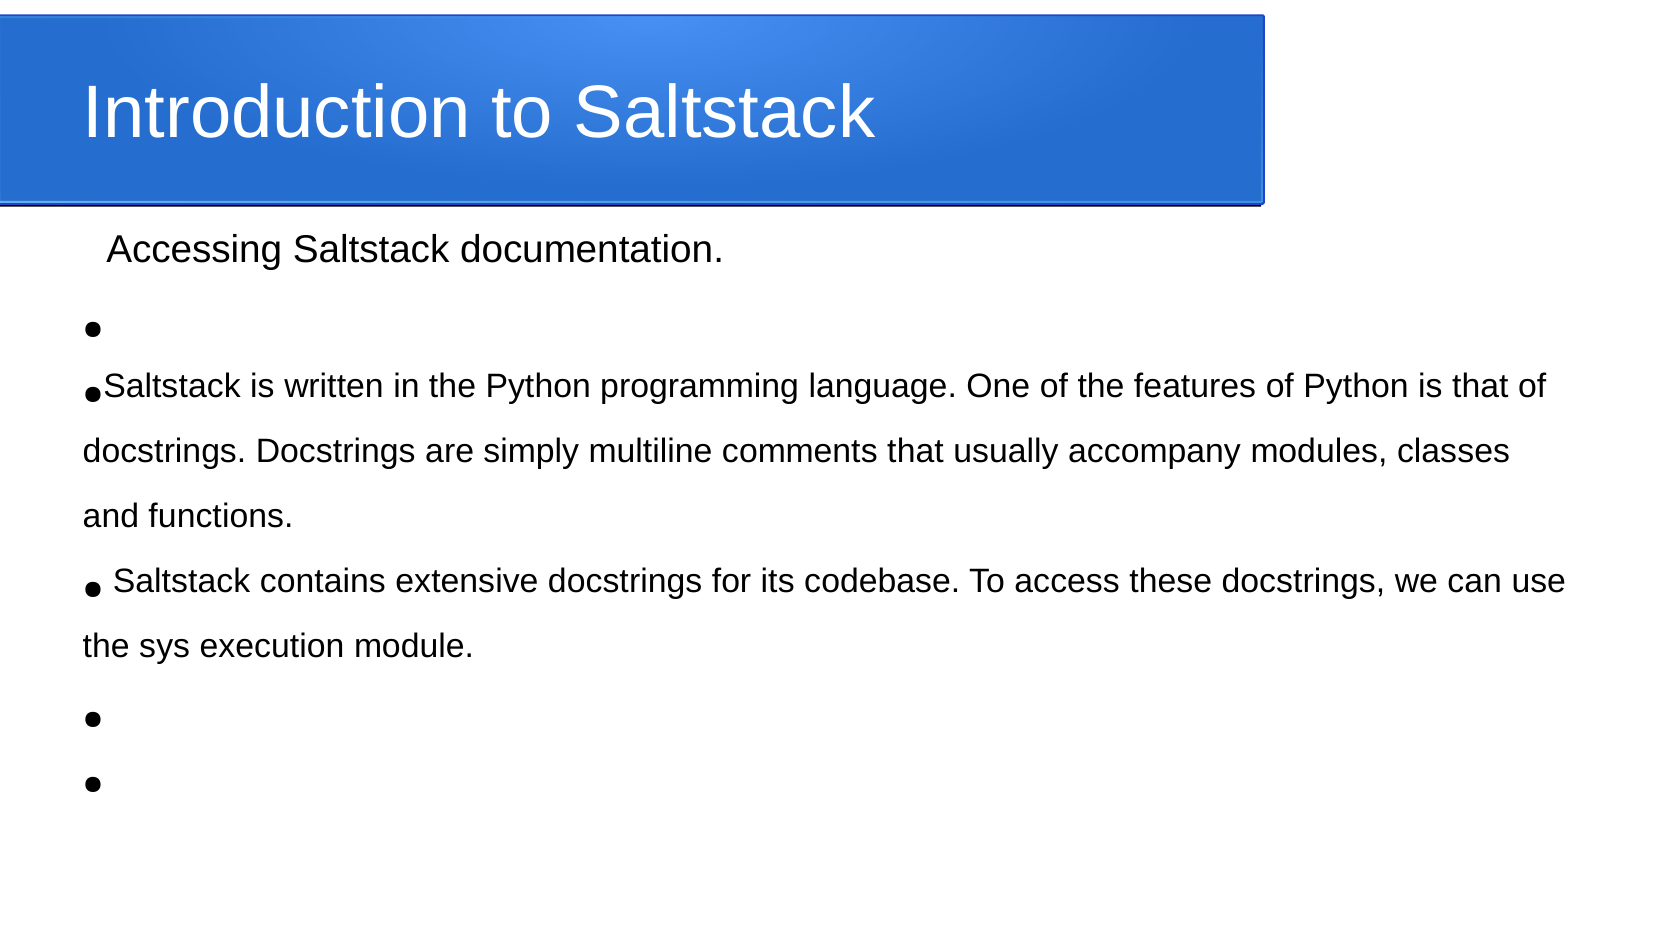

# Introduction to Saltstack
Accessing Saltstack documentation.
Saltstack is written in the Python programming language. One of the features of Python is that of docstrings. Docstrings are simply multiline comments that usually accompany modules, classes and functions.
 Saltstack contains extensive docstrings for its codebase. To access these docstrings, we can use the sys execution module.